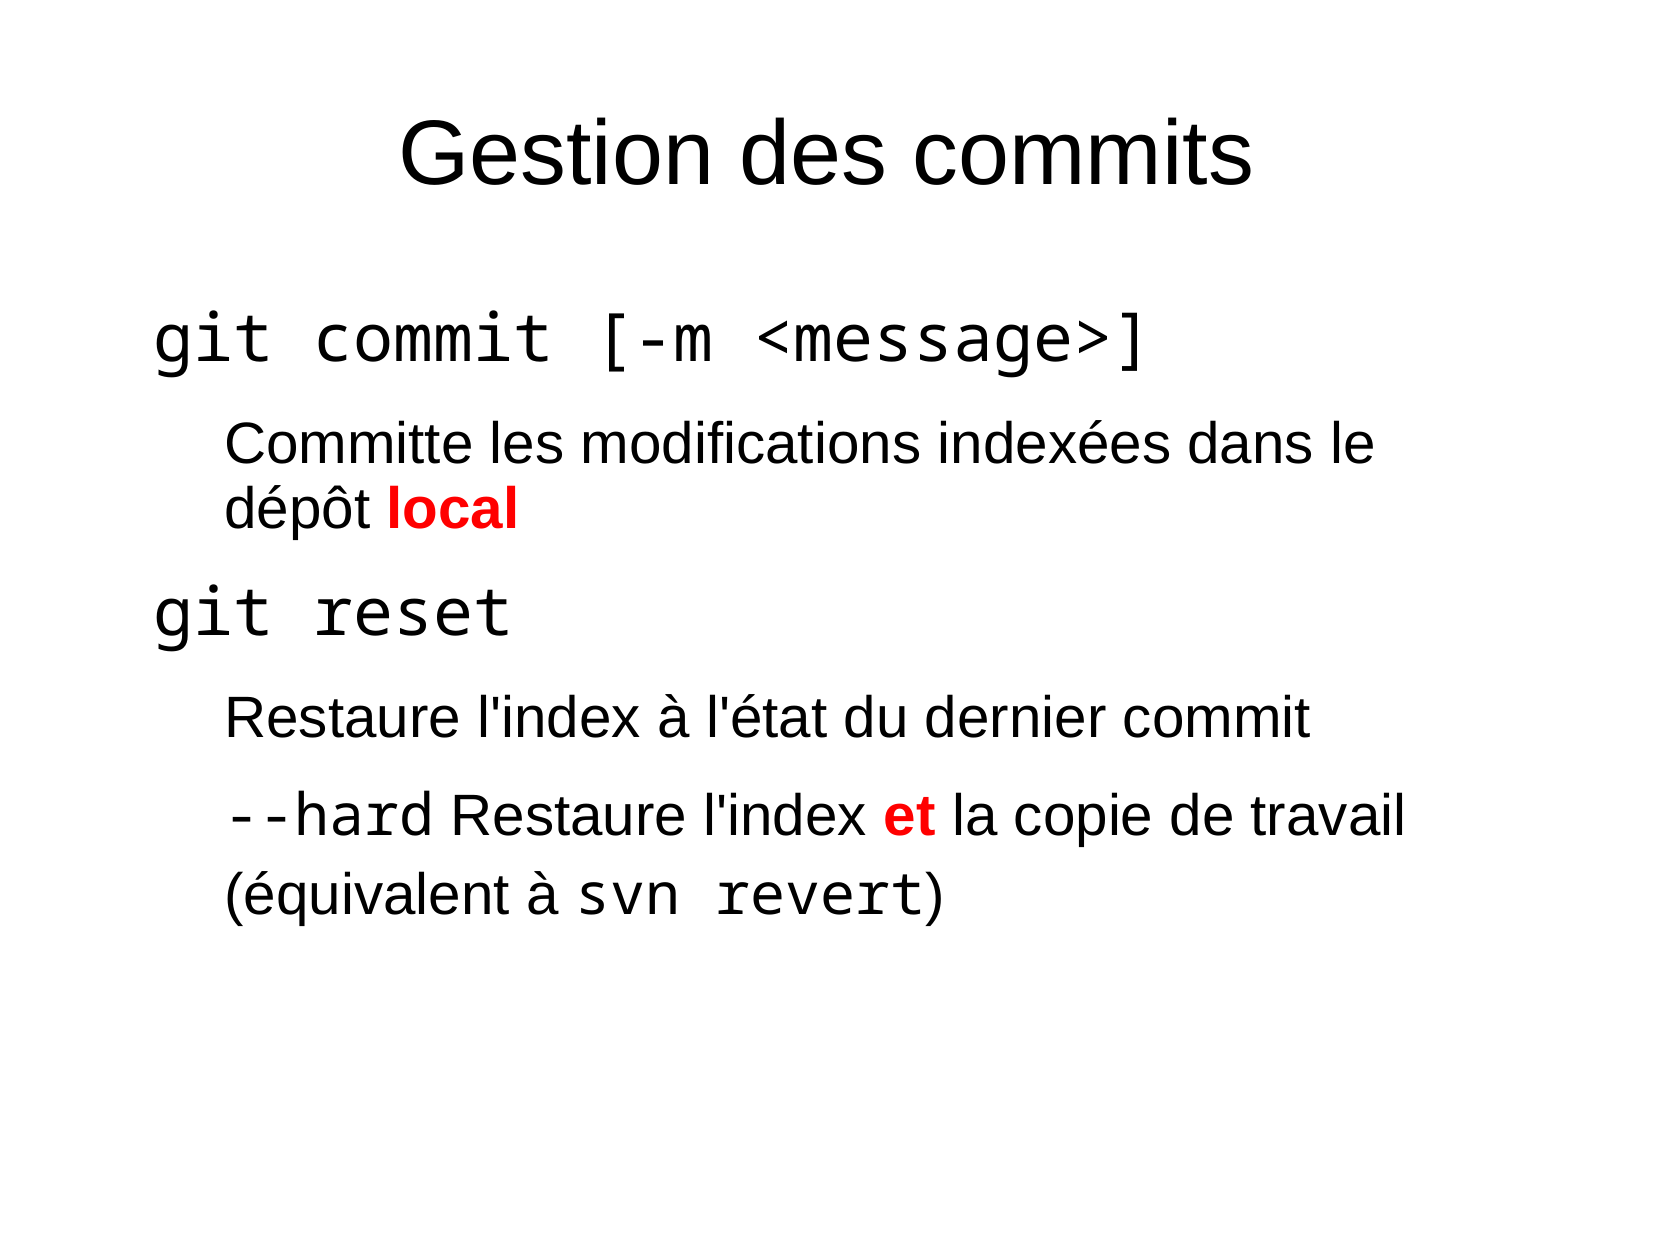

# Gestion des commits
git commit [-m <message>]
Committe les modifications indexées dans le dépôt local
git reset
Restaure l'index à l'état du dernier commit
--hard Restaure l'index et la copie de travail (équivalent à svn revert)